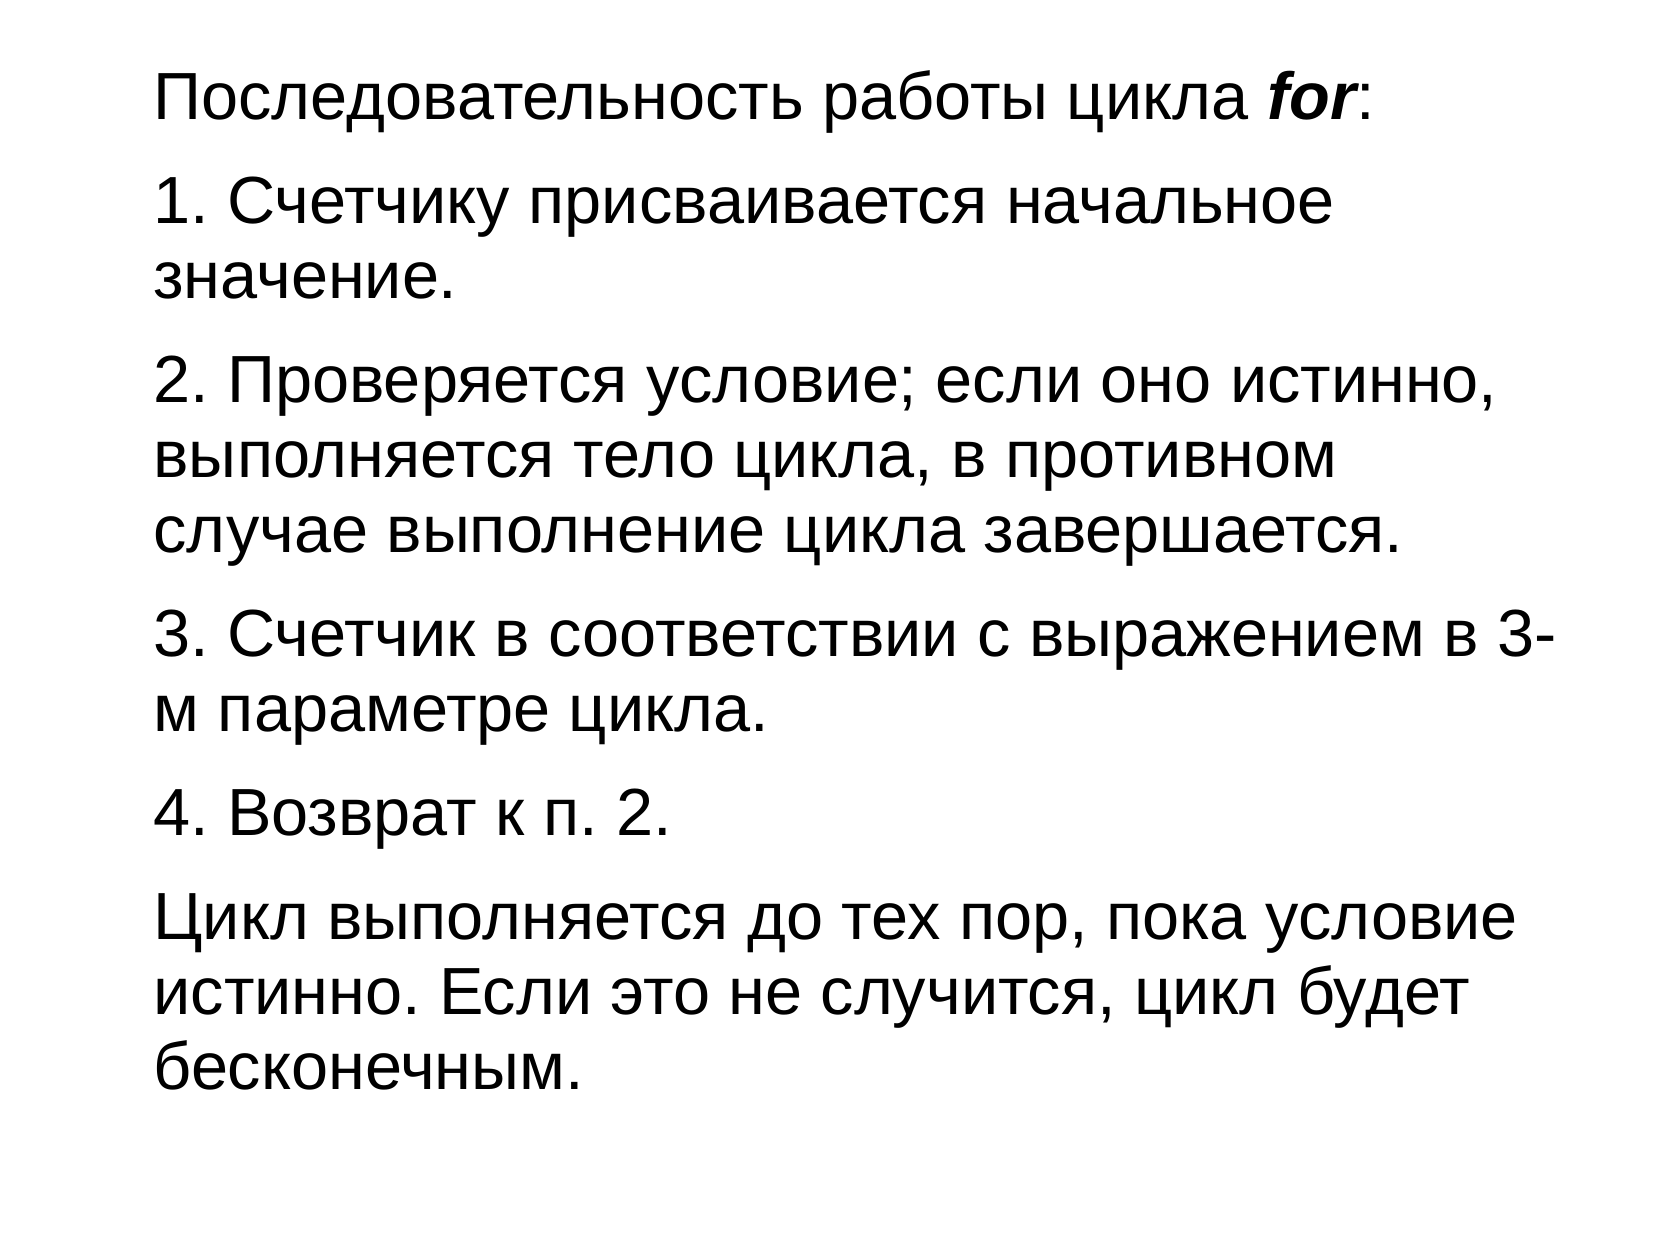

# Последовательность работы цикла for:
1. Счетчику присваивается начальное значение.
2. Проверяется условие; если оно истинно, выполняется тело цикла, в противном случае выполнение цикла завершается.
3. Счетчик в соответствии с выражением в 3-м параметре цикла.
4. Возврат к п. 2.
Цикл выполняется до тех пор, пока условие истинно. Если это не случится, цикл будет бесконечным.